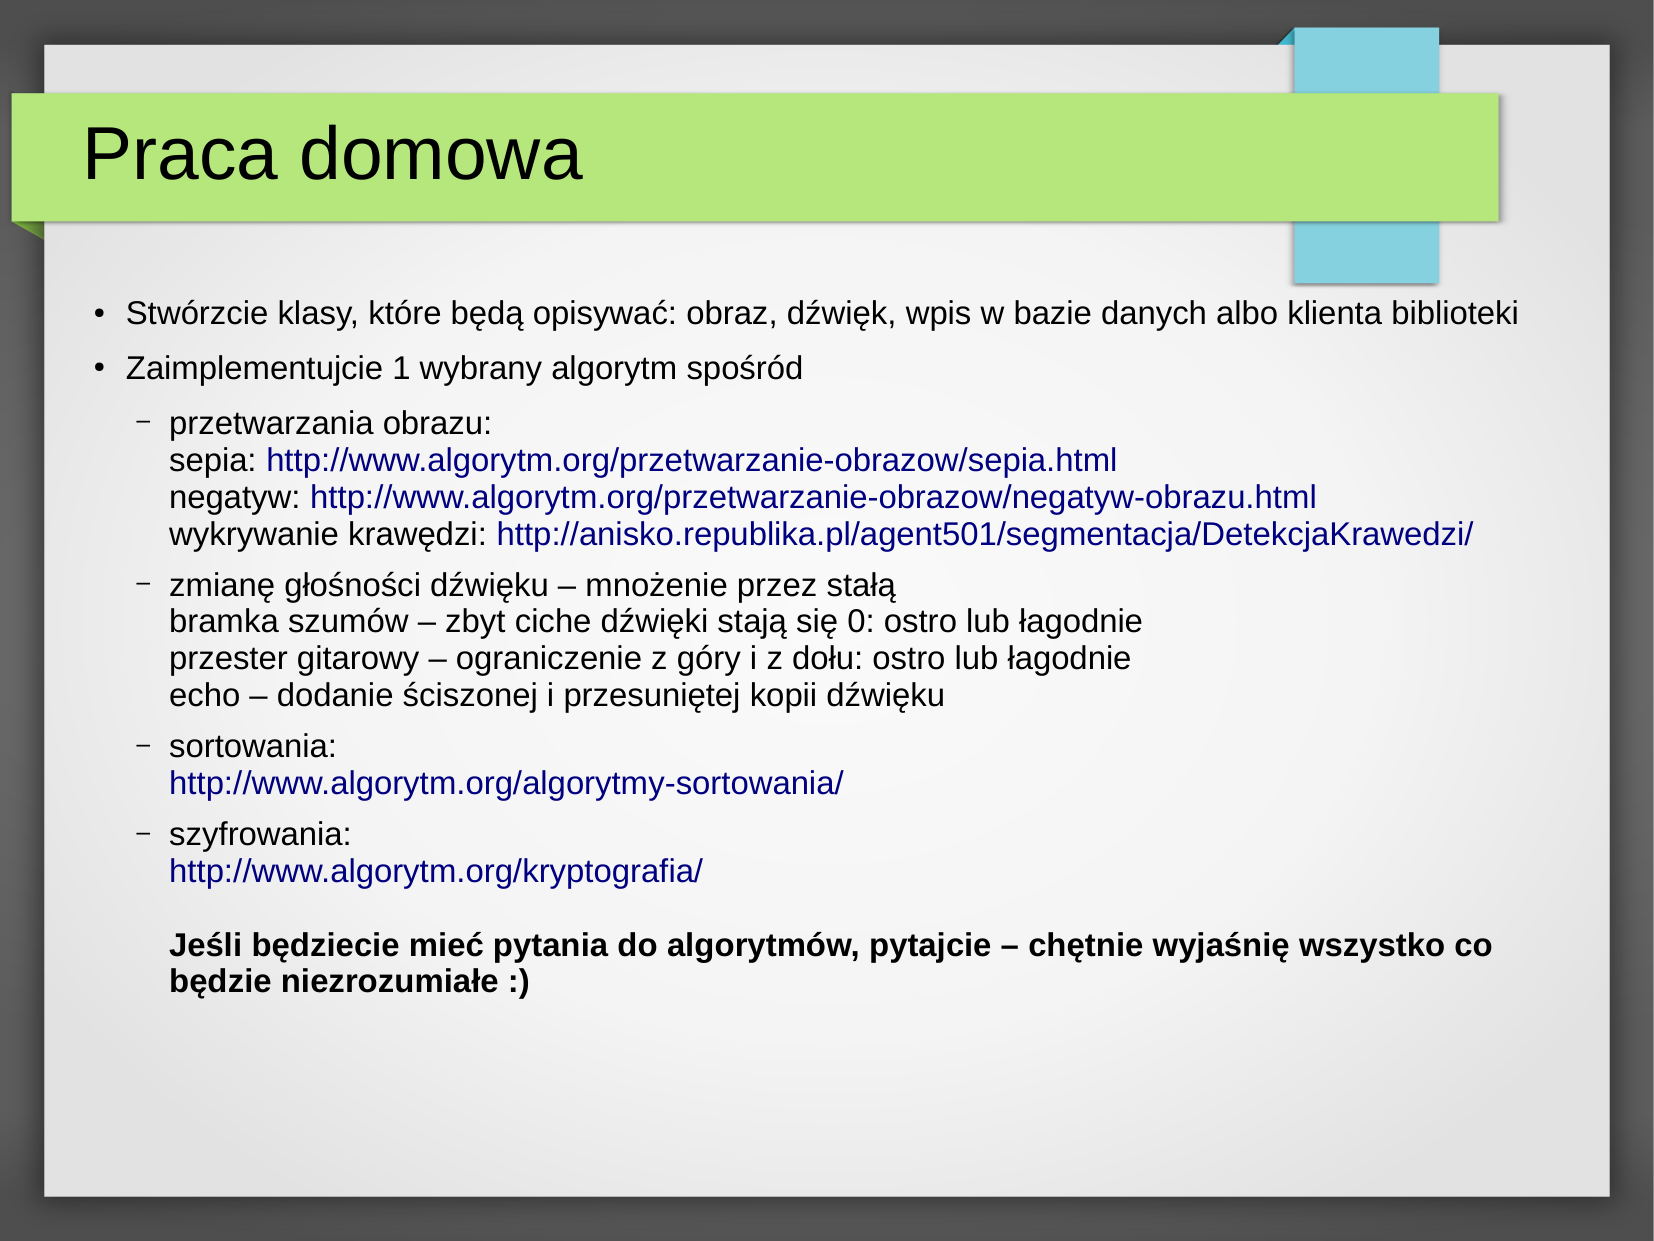

# Praca domowa
Stwórzcie klasy, które będą opisywać: obraz, dźwięk, wpis w bazie danych albo klienta biblioteki
Zaimplementujcie 1 wybrany algorytm spośród
przetwarzania obrazu:
sepia: http://www.algorytm.org/przetwarzanie-obrazow/sepia.html
negatyw: http://www.algorytm.org/przetwarzanie-obrazow/negatyw-obrazu.html
wykrywanie krawędzi: http://anisko.republika.pl/agent501/segmentacja/DetekcjaKrawedzi/
zmianę głośności dźwięku – mnożenie przez stałą
bramka szumów – zbyt ciche dźwięki stają się 0: ostro lub łagodnie
przester gitarowy – ograniczenie z góry i z dołu: ostro lub łagodnie
echo – dodanie ściszonej i przesuniętej kopii dźwięku
sortowania:
http://www.algorytm.org/algorytmy-sortowania/
szyfrowania:
http://www.algorytm.org/kryptografia/
Jeśli będziecie mieć pytania do algorytmów, pytajcie – chętnie wyjaśnię wszystko co będzie niezrozumiałe :)